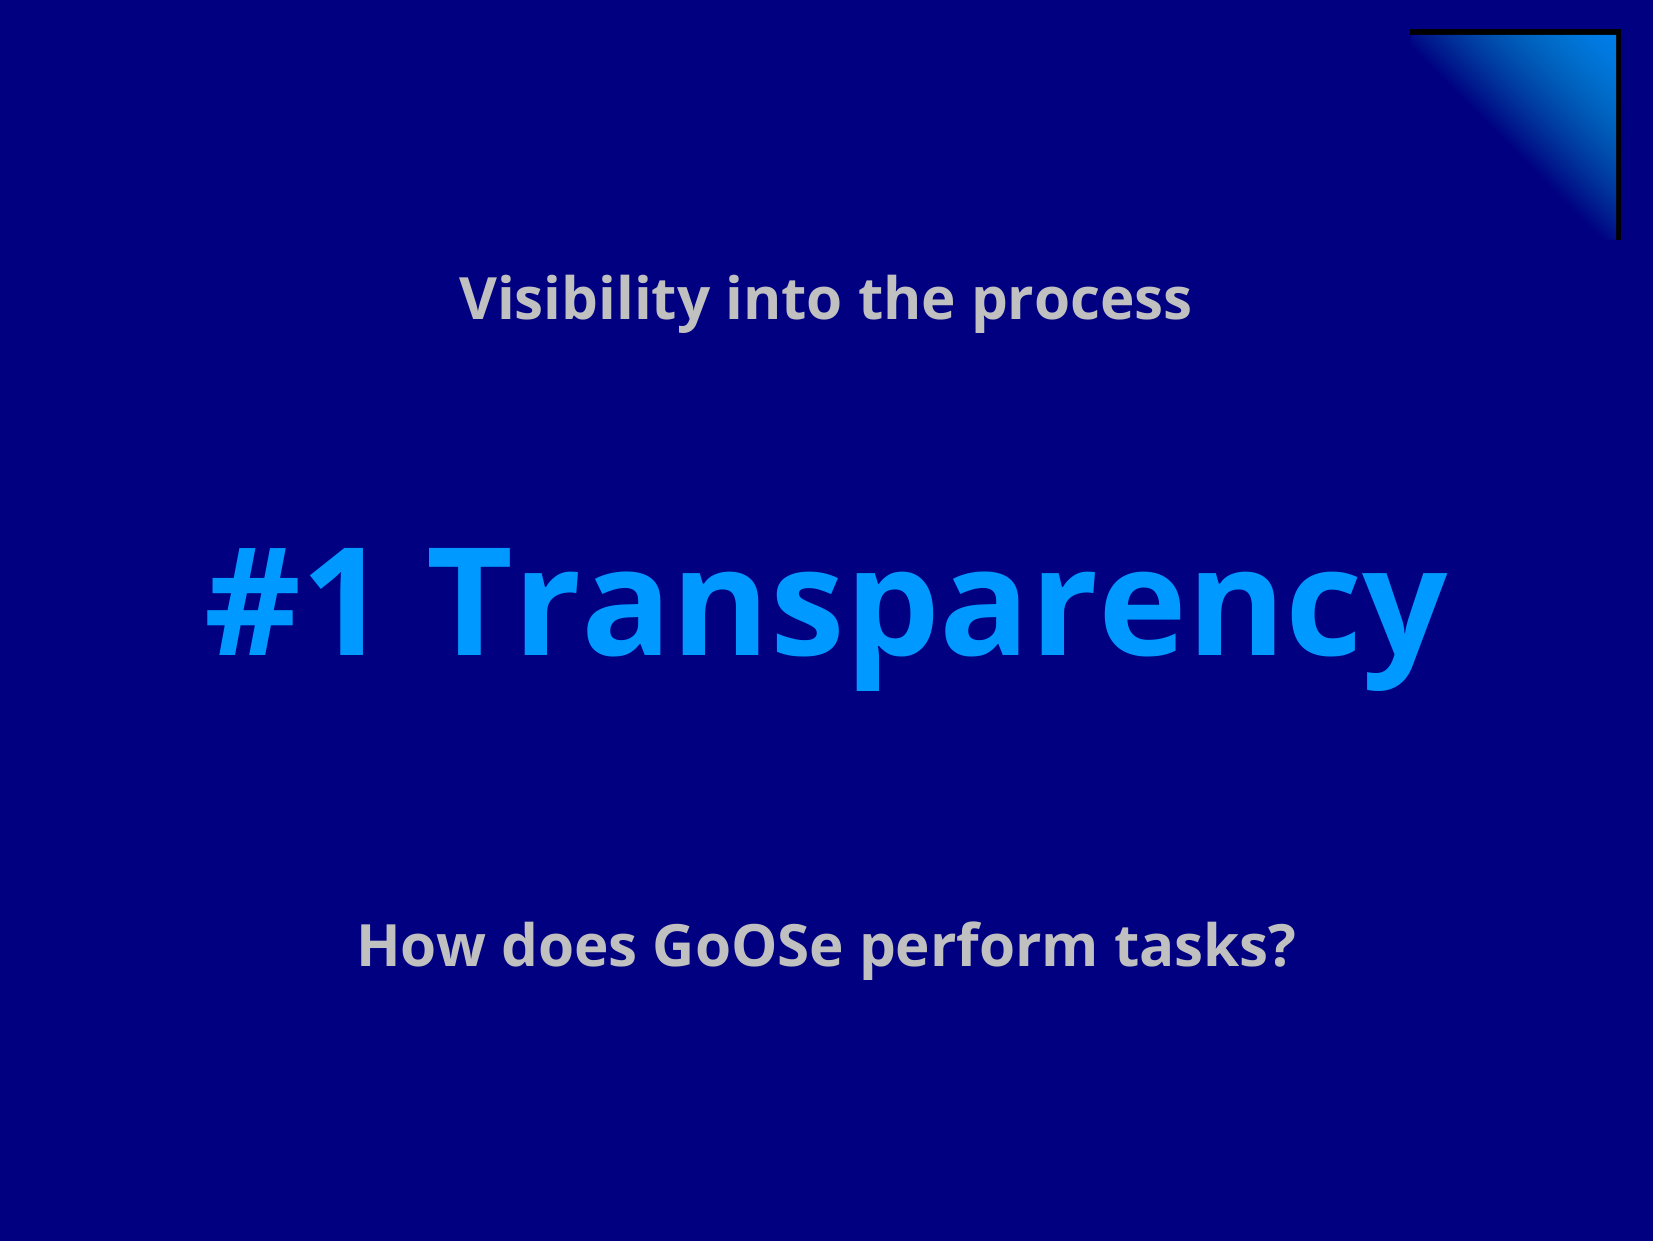

# Visibility into the process
#1 Transparency
How does GoOSe perform tasks?